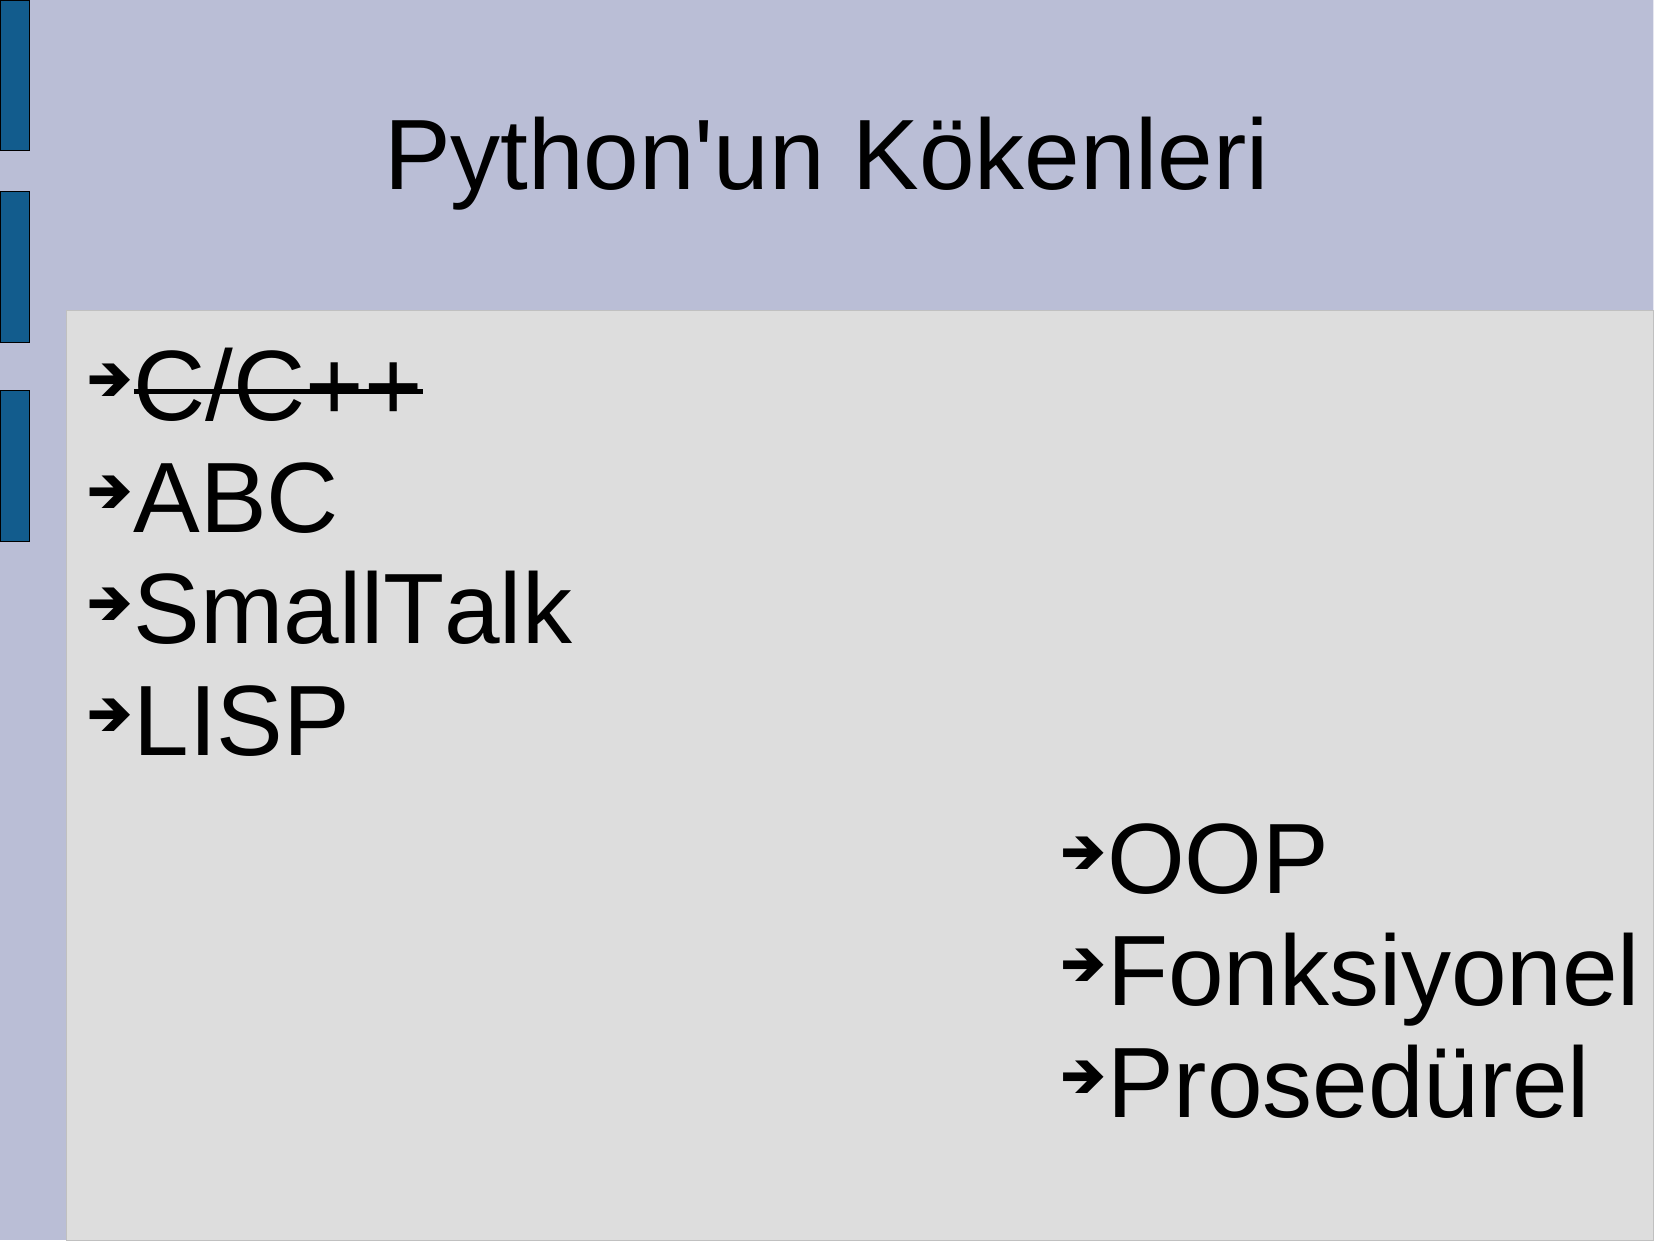

Python'un Kökenleri
C/C++
ABC
SmallTalk
LISP
OOP
Fonksiyonel
Prosedürel